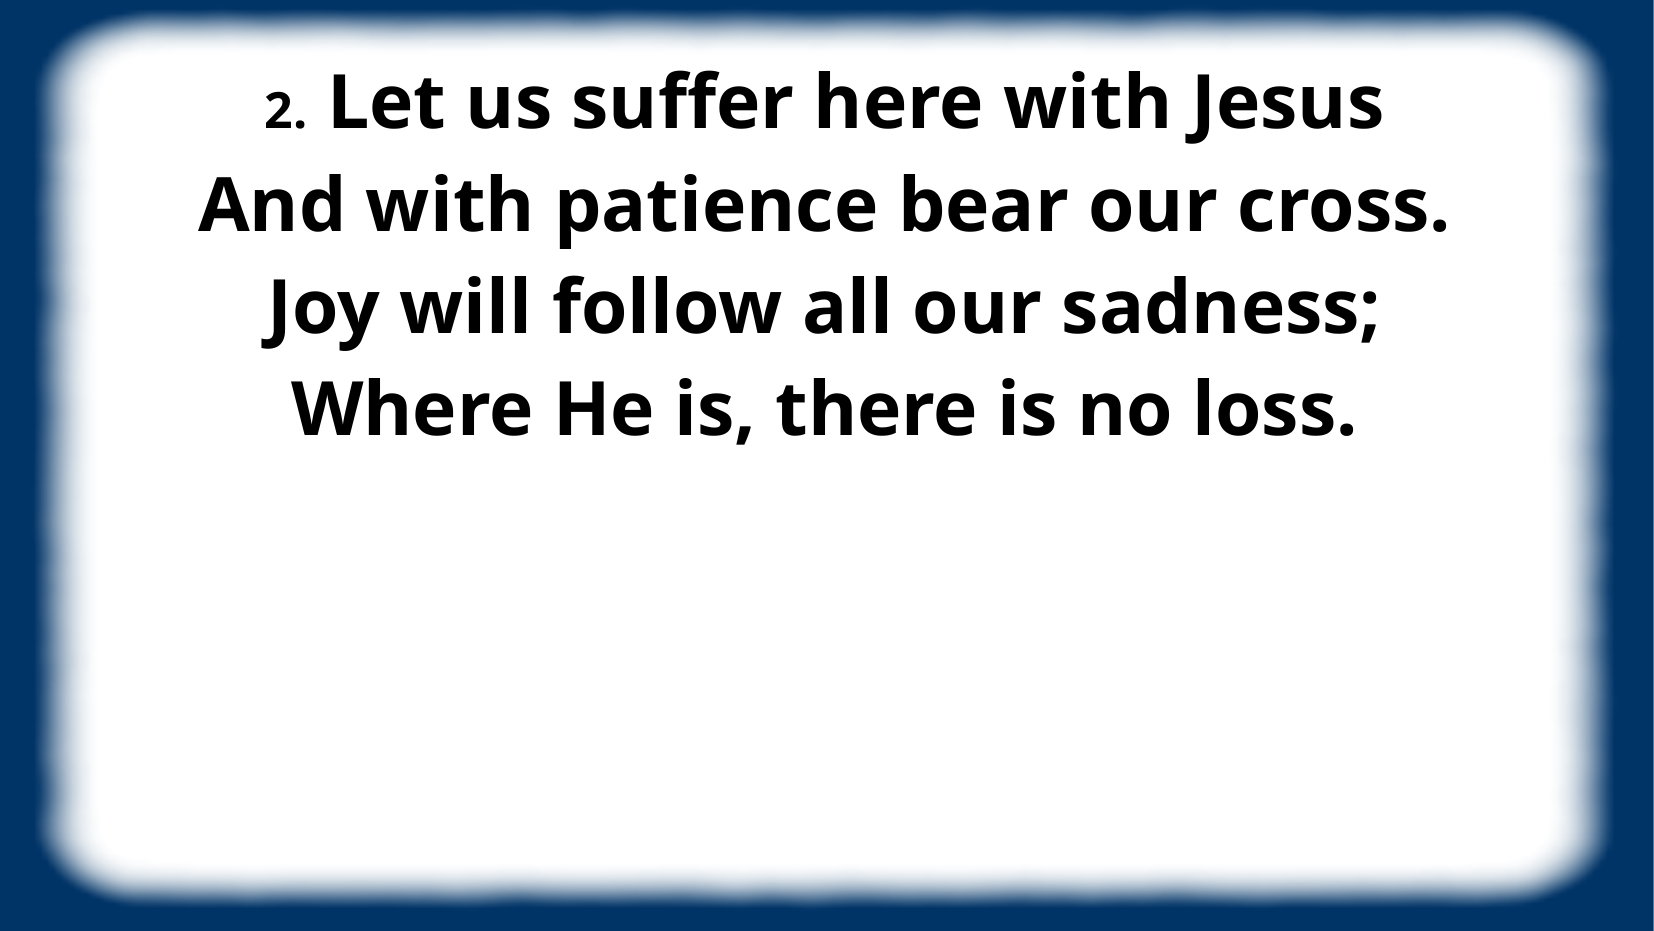

2. Let us suffer here with Jesus
And with patience bear our cross.
Joy will follow all our sadness;
Where He is, there is no loss.